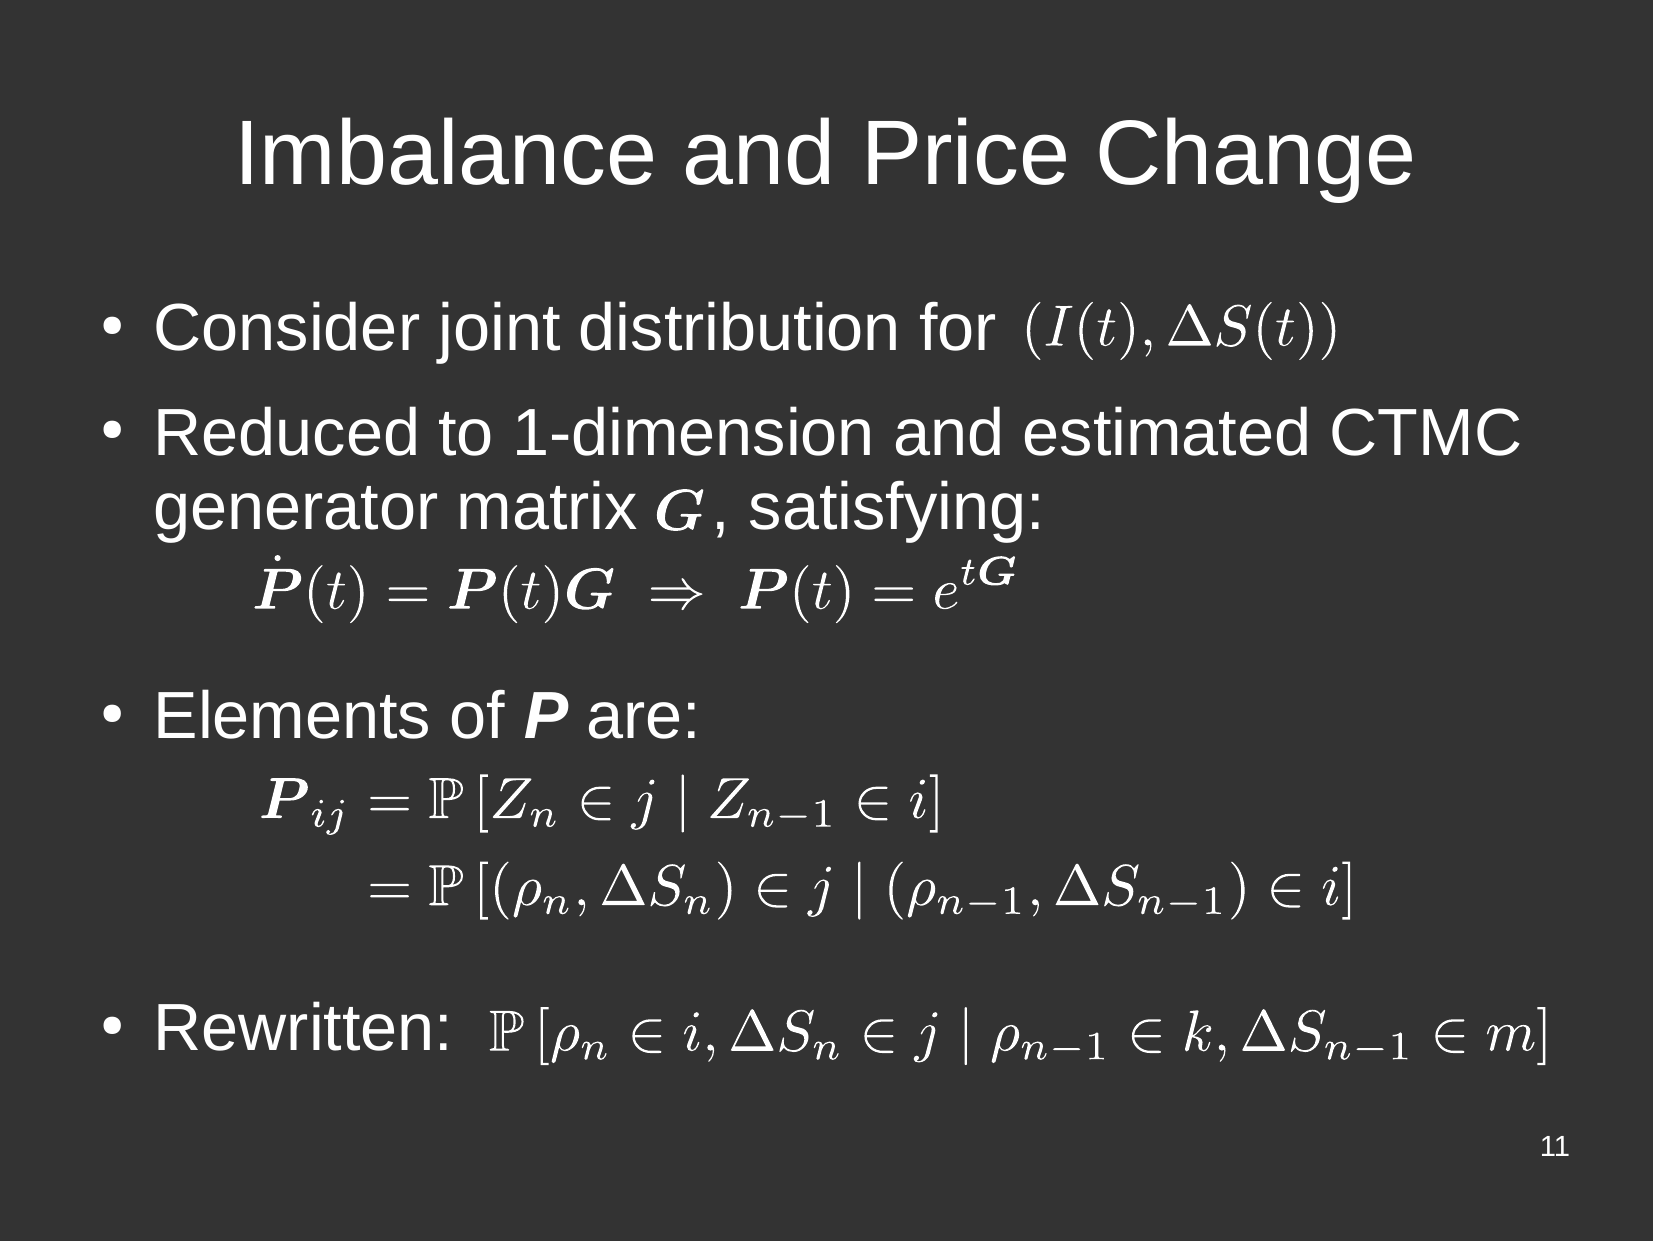

# Imbalance and Price Change
Consider joint distribution for
Reduced to 1-dimension and estimated CTMC generator matrix , satisfying:
Elements of P are:
Rewritten:
11